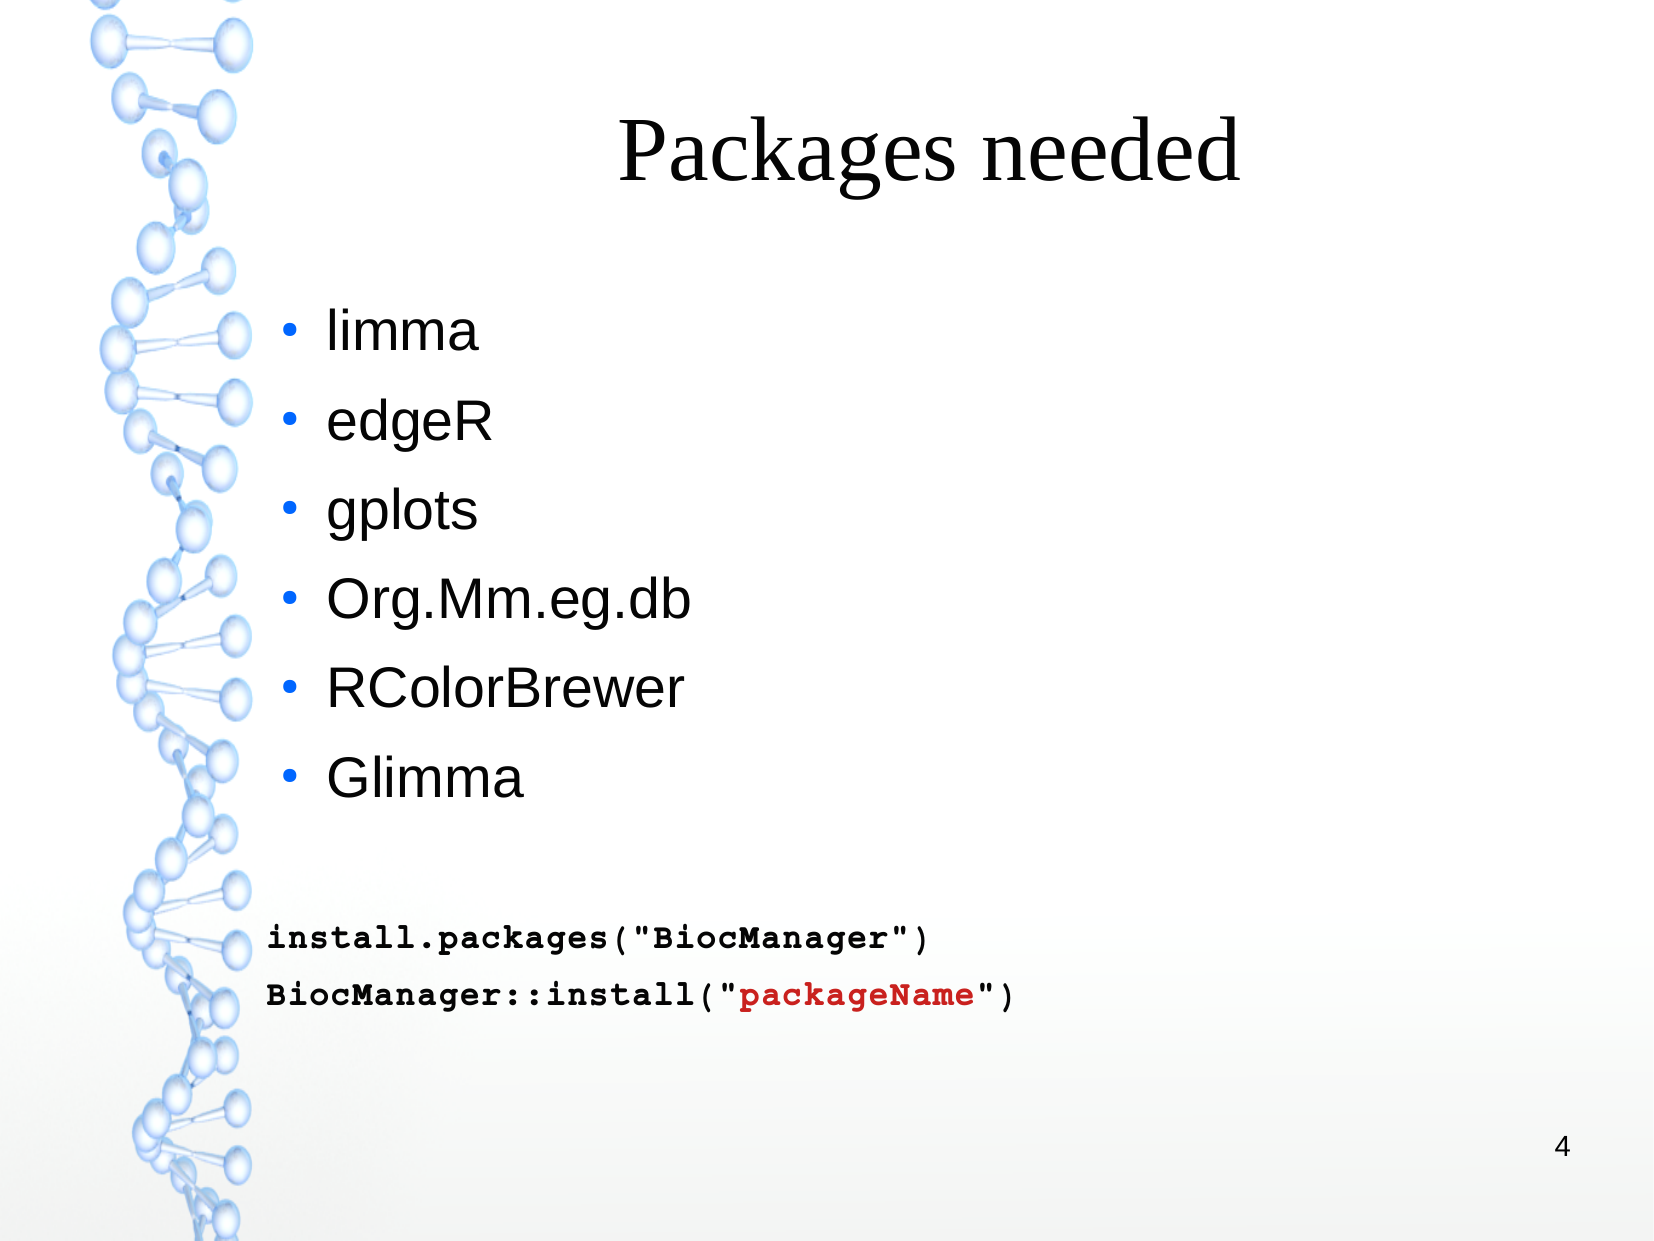

# Packages needed
limma
edgeR
gplots
Org.Mm.eg.db
RColorBrewer
Glimma
install.packages("BiocManager")
BiocManager::install("packageName")
4